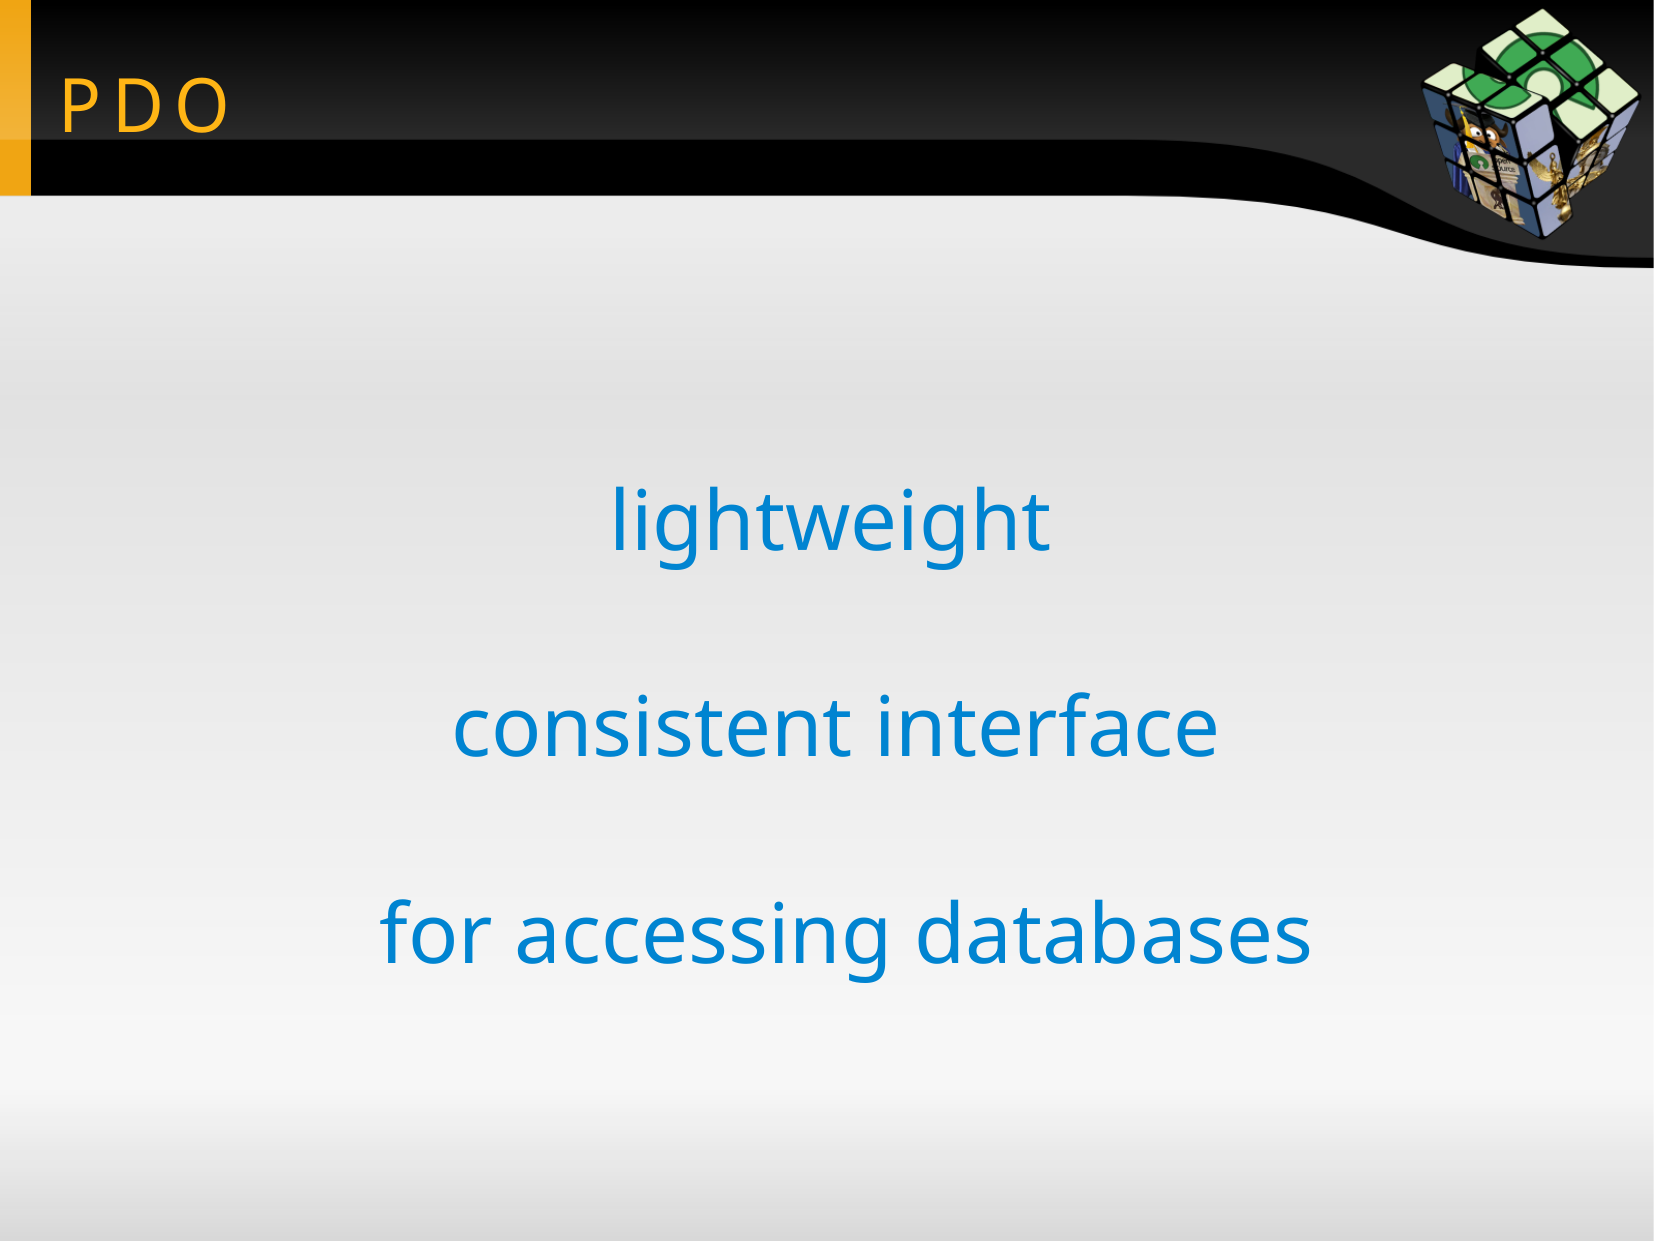

# PDO
lightweight
consistent interface
for accessing databases